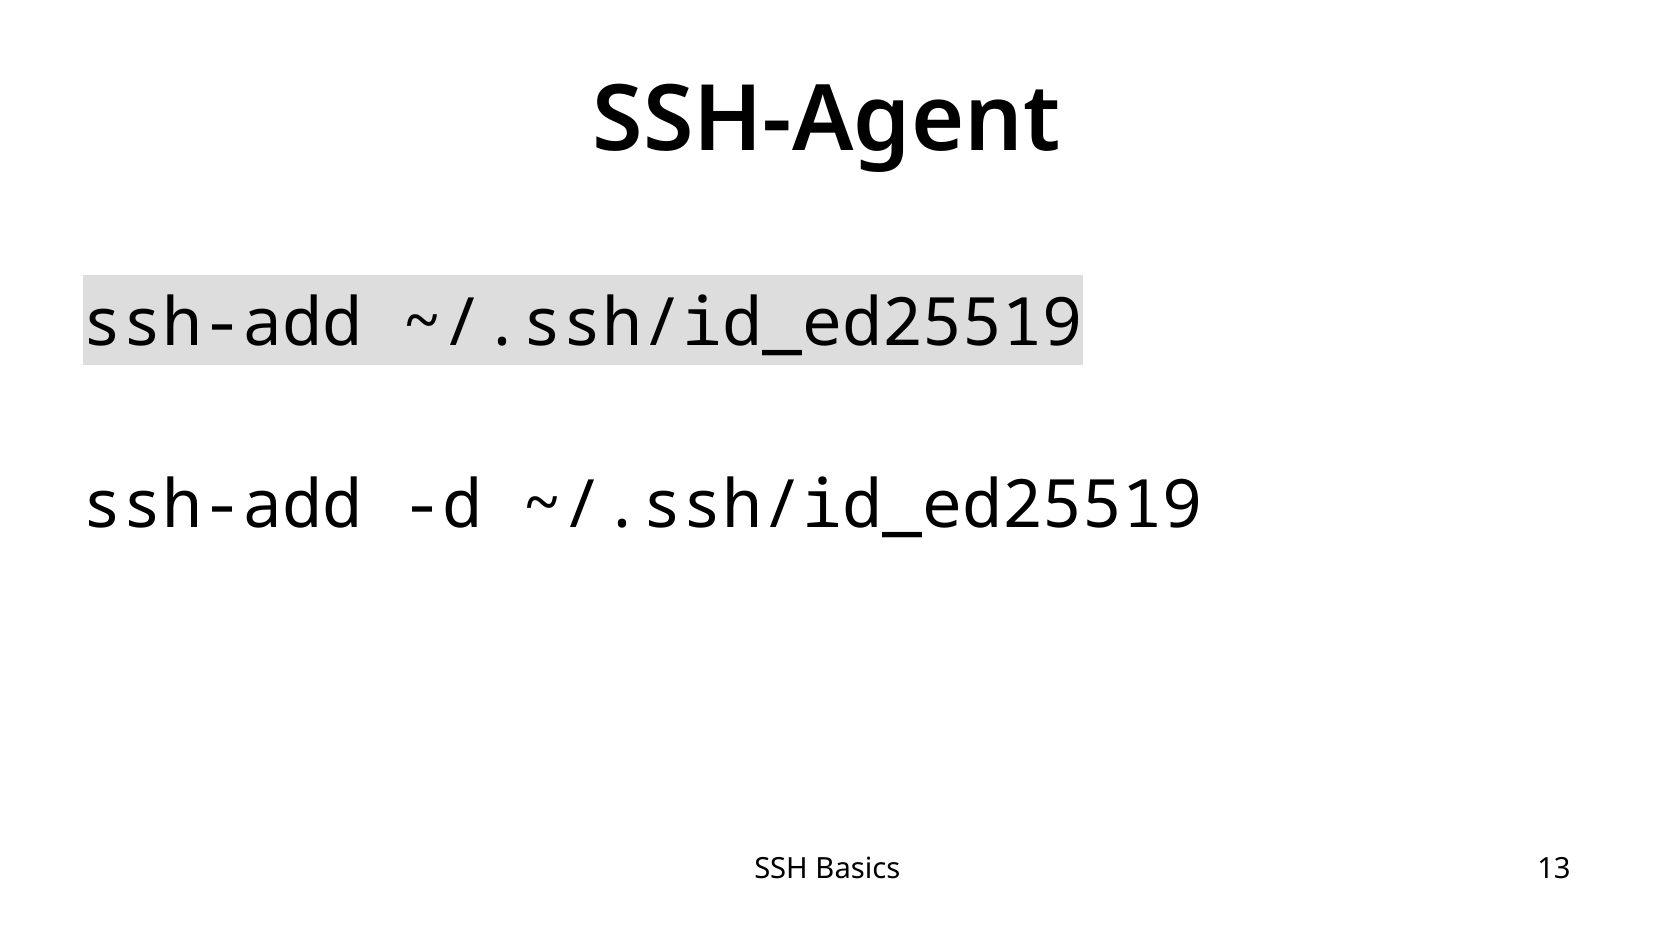

# SSH-Agent
ssh-add ~/.ssh/id_ed25519
ssh-add -d ~/.ssh/id_ed25519
SSH Basics
13